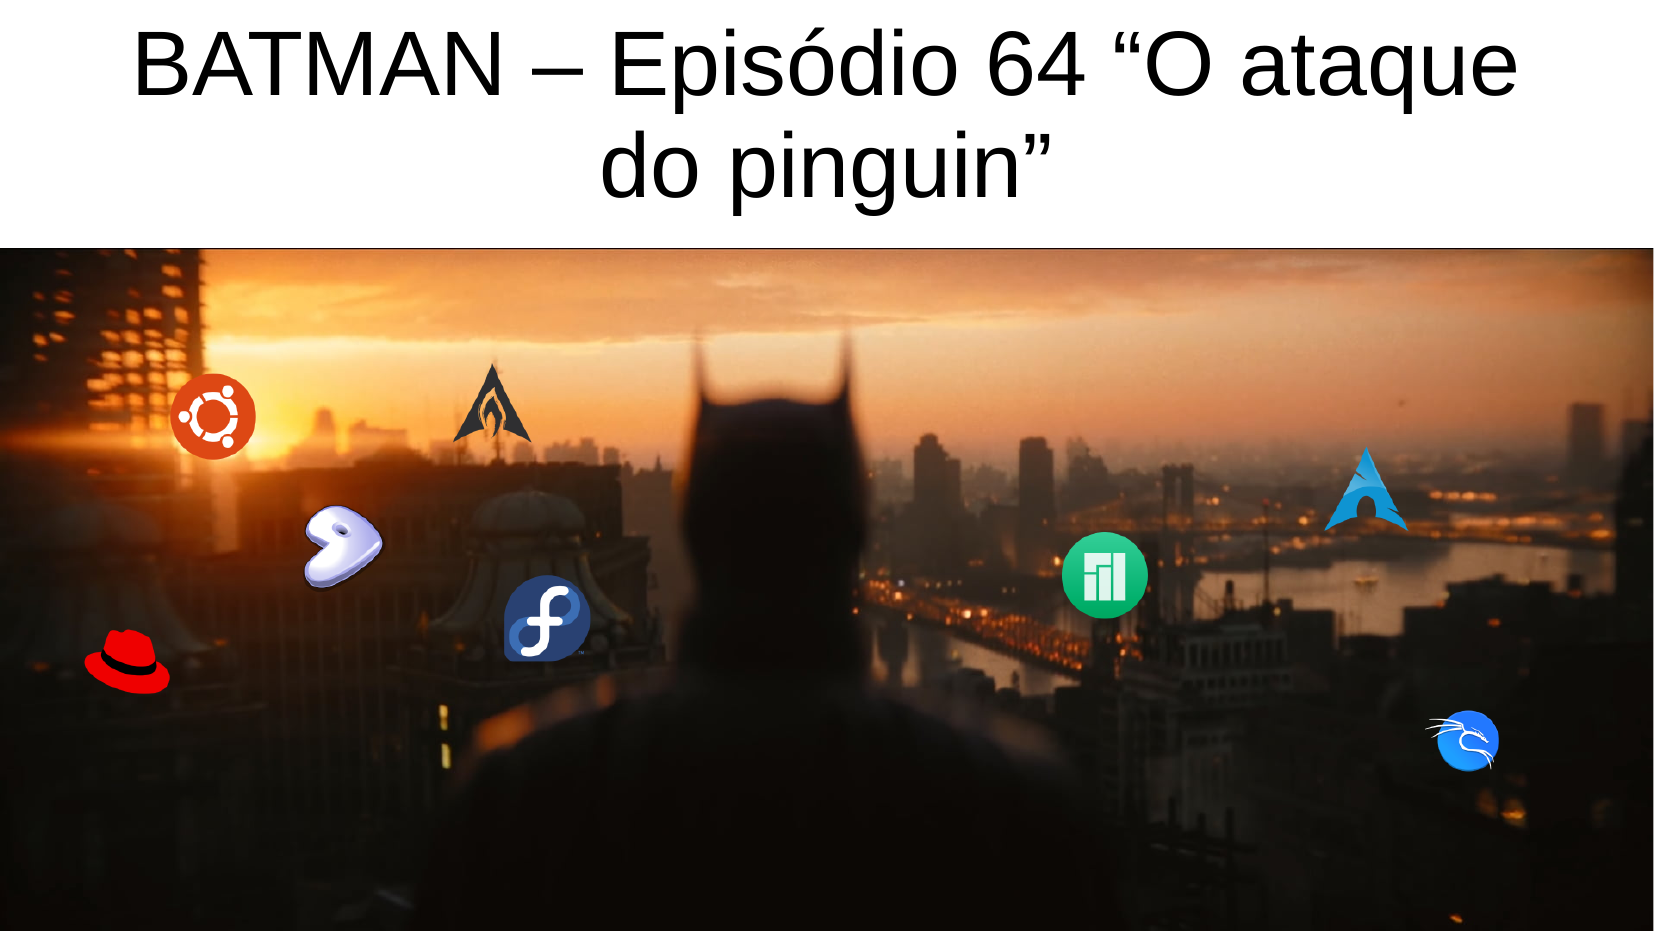

# BATMAN – Episódio 64 “O ataque do pinguin”
https://www.wallpaperflare.com/the-batman-2022-dc-comics-wallpaper-yzcwz/download
https://commons.wikimedia.org/wiki/